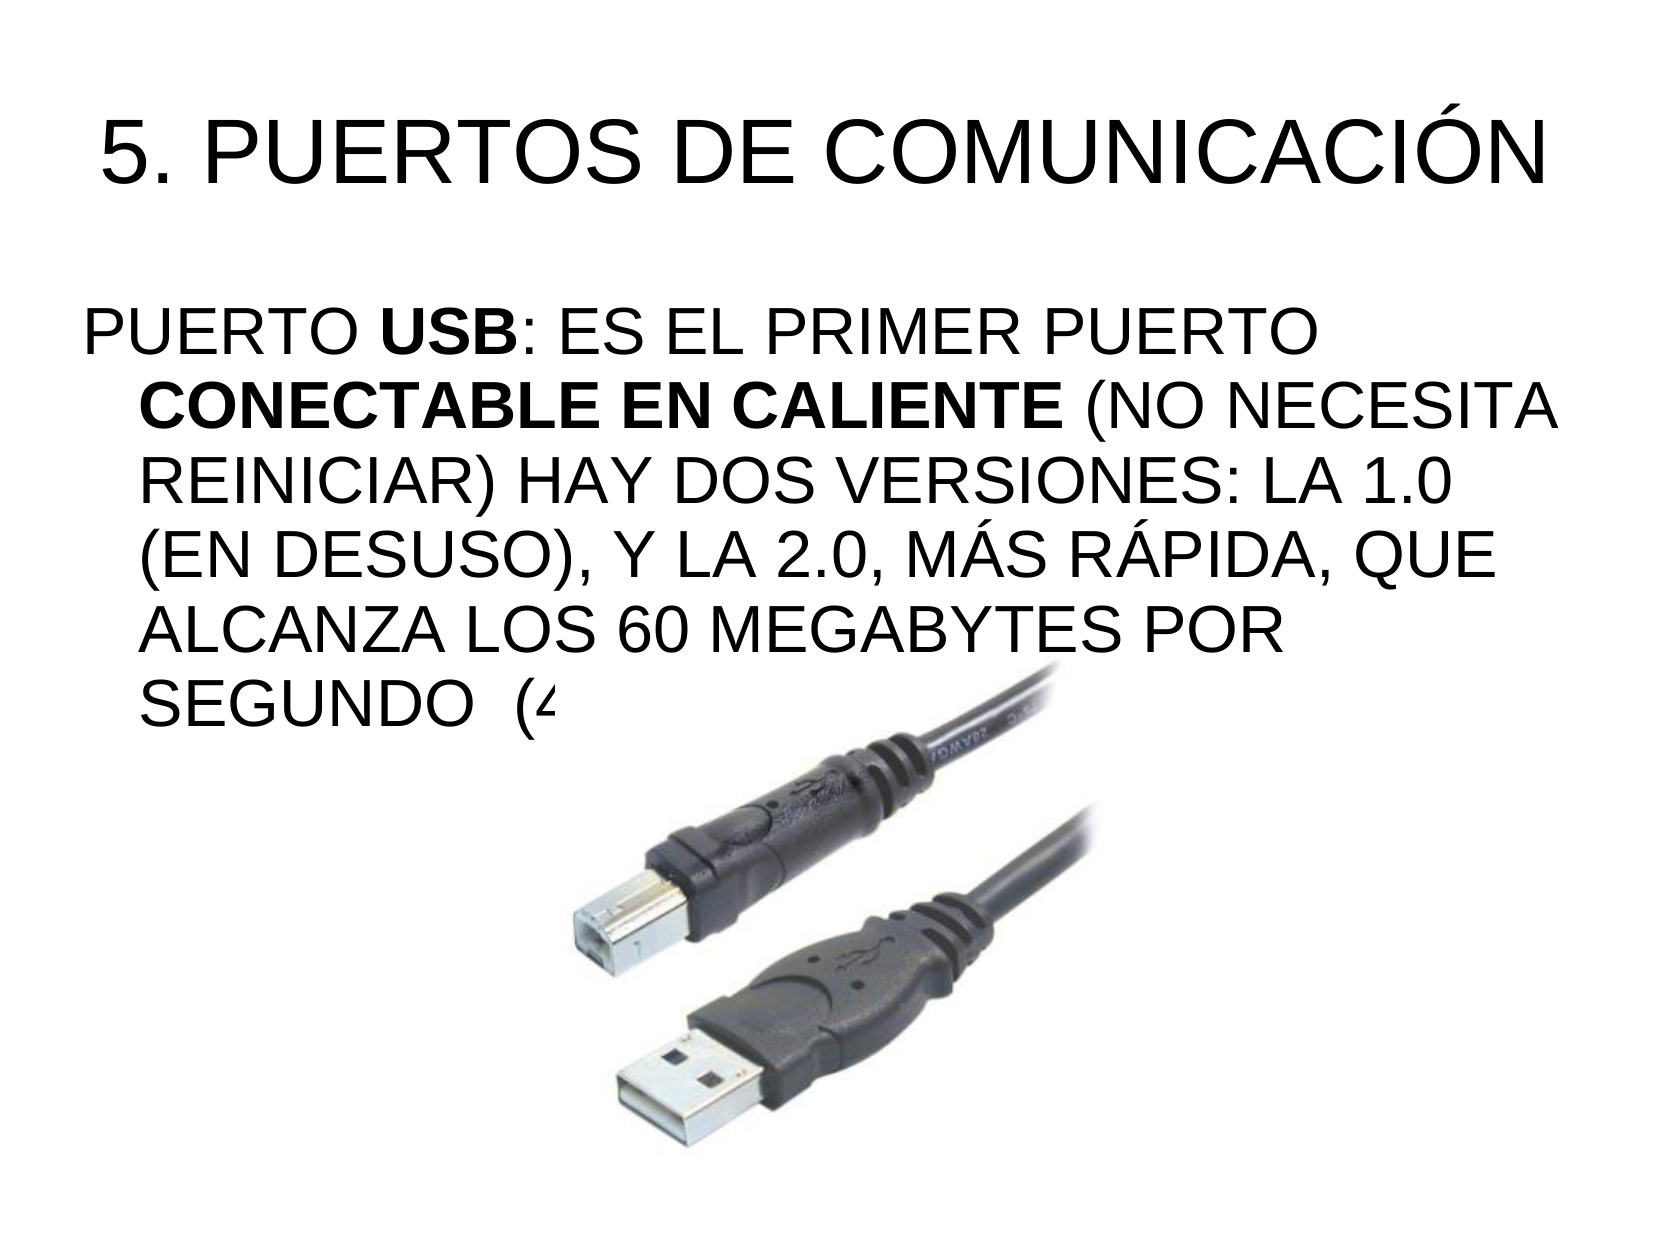

# 5. PUERTOS DE COMUNICACIÓN
PUERTO USB: ES EL PRIMER PUERTO CONECTABLE EN CALIENTE (NO NECESITA REINICIAR) HAY DOS VERSIONES: LA 1.0 (EN DESUSO), Y LA 2.0, MÁS RÁPIDA, QUE ALCANZA LOS 60 MEGABYTES POR SEGUNDO (480 Mbps).